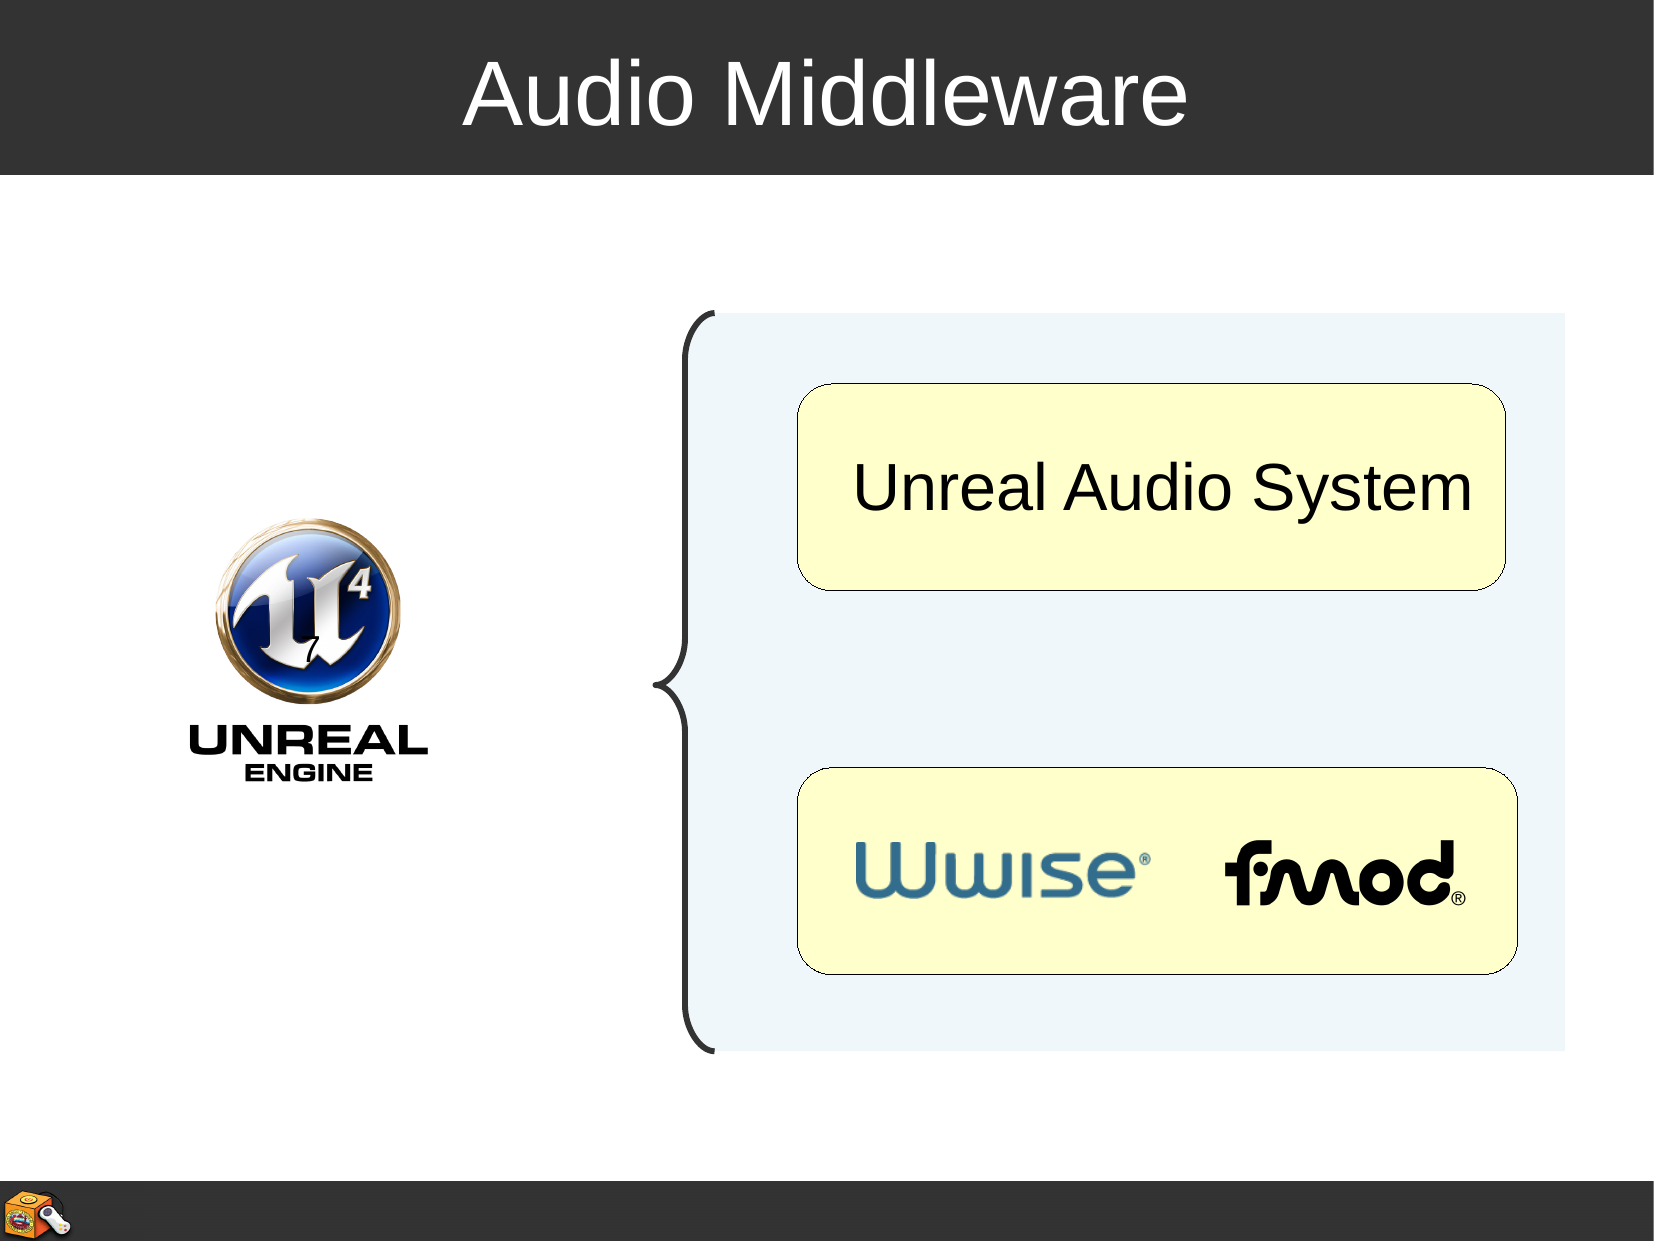

# Audio Middleware
Unreal Audio System
7